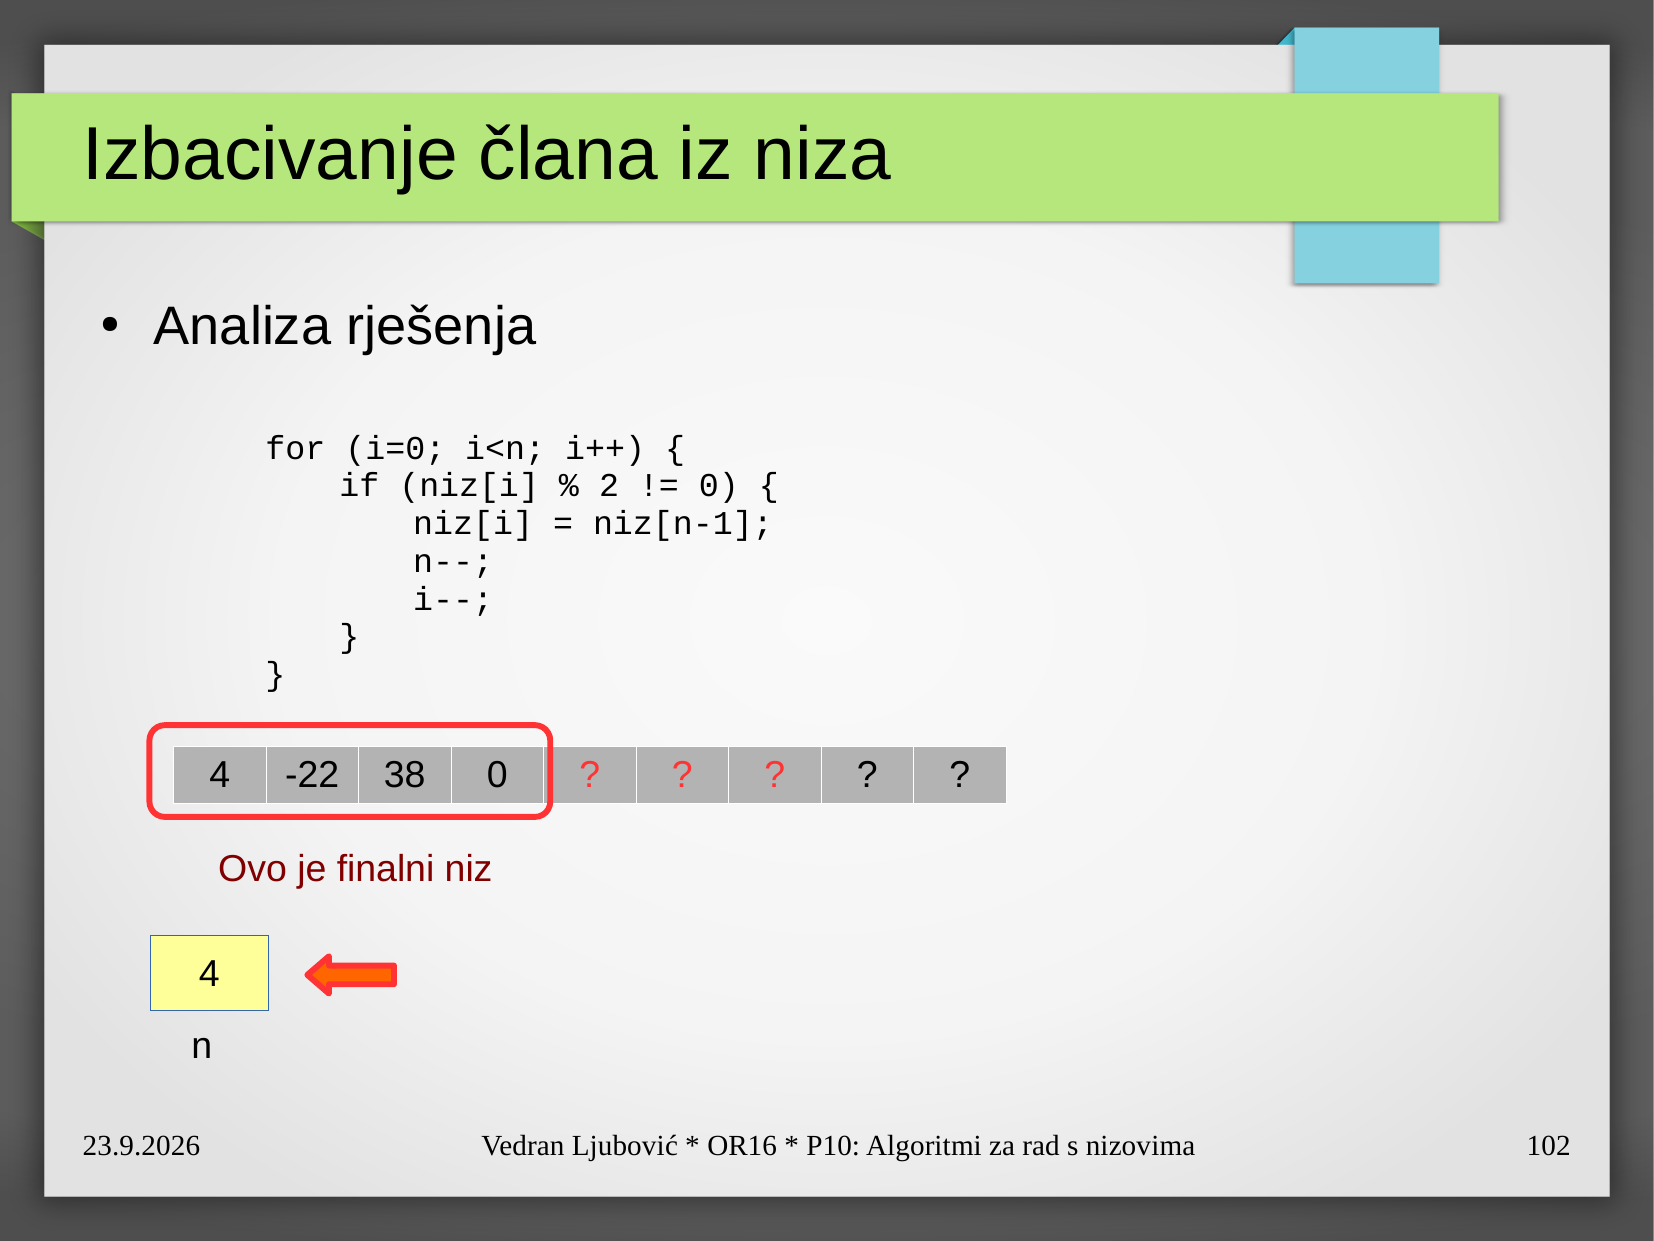

# Izbacivanje člana iz niza
Analiza rješenja
	for (i=0; i<n; i++) {
		if (niz[i] % 2 != 0) {
			niz[i] = niz[n-1];
			n--;
			i--;
		}
	}
| 4 | -22 | 38 | 0 | ? | ? | ? | ? | ? |
| --- | --- | --- | --- | --- | --- | --- | --- | --- |
Ovo je finalni niz
4
n
Vedran Ljubović * OR16 * P10: Algoritmi za rad s nizovima
102